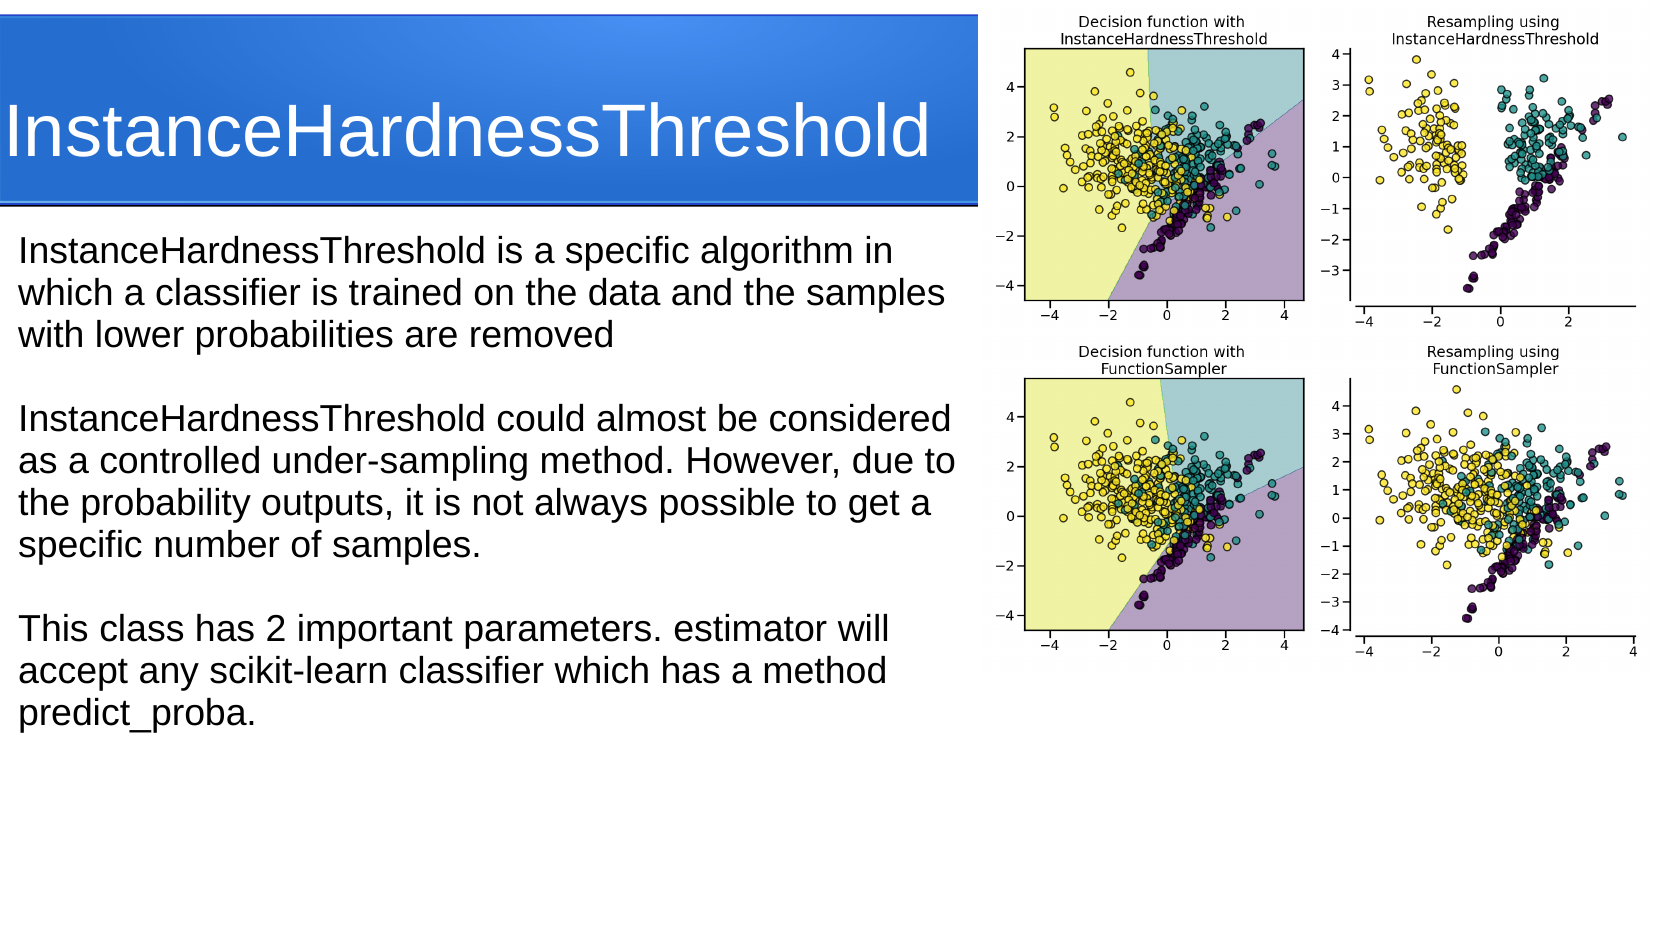

# InstanceHardnessThreshold
InstanceHardnessThreshold is a specific algorithm in which a classifier is trained on the data and the samples with lower probabilities are removed
InstanceHardnessThreshold could almost be considered as a controlled under-sampling method. However, due to the probability outputs, it is not always possible to get a specific number of samples.
This class has 2 important parameters. estimator will accept any scikit-learn classifier which has a method predict_proba.